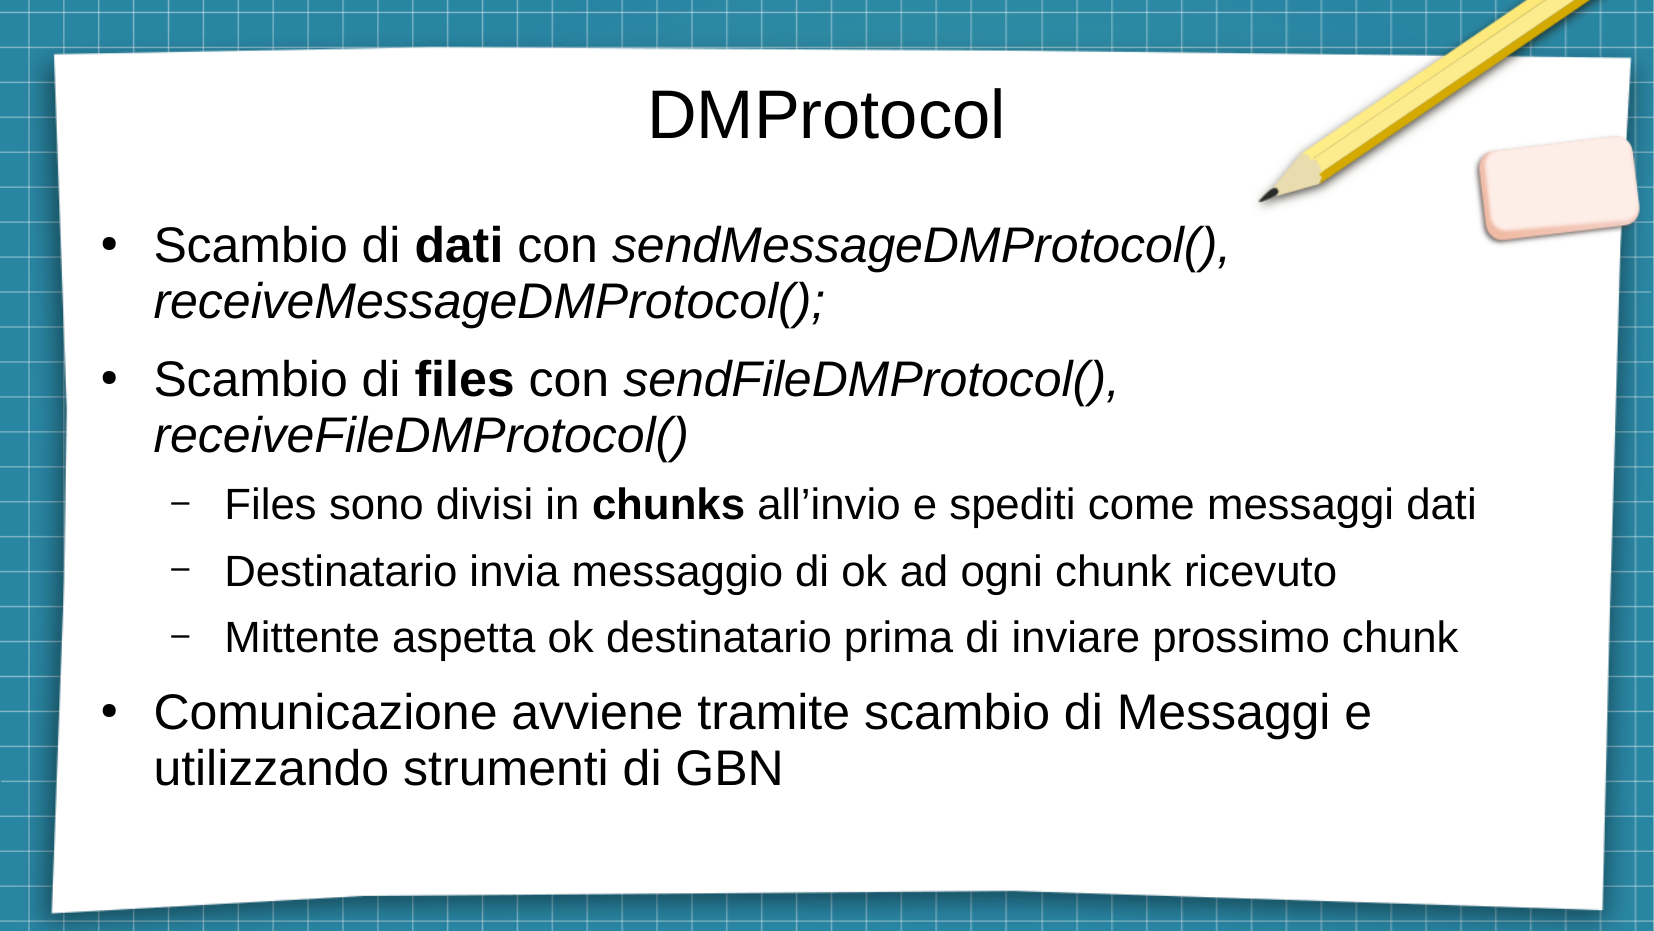

# DMProtocol
Scambio di dati con sendMessageDMProtocol(), receiveMessageDMProtocol();
Scambio di files con sendFileDMProtocol(), receiveFileDMProtocol()
Files sono divisi in chunks all’invio e spediti come messaggi dati
Destinatario invia messaggio di ok ad ogni chunk ricevuto
Mittente aspetta ok destinatario prima di inviare prossimo chunk
Comunicazione avviene tramite scambio di Messaggi e utilizzando strumenti di GBN